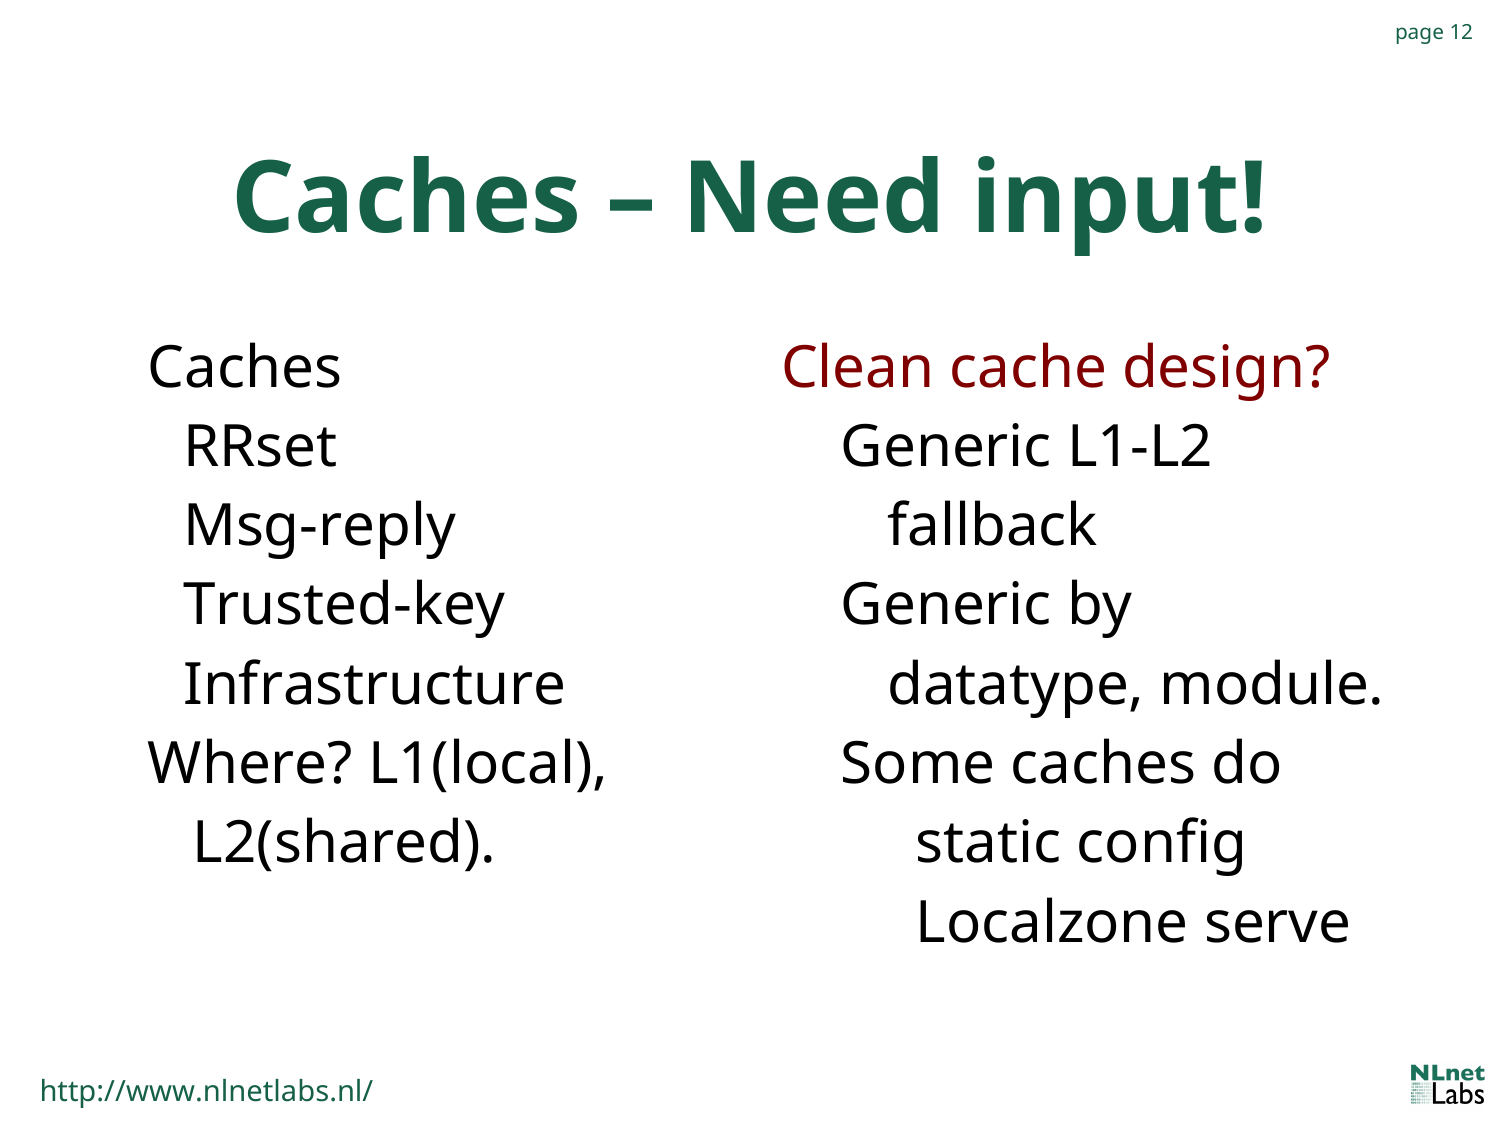

# Caches – Need input!
Caches
RRset
Msg-reply
Trusted-key
Infrastructure
Where? L1(local), L2(shared).
 Clean cache design?
Generic L1-L2 fallback
Generic by datatype, module.
Some caches do
static config
Localzone serve